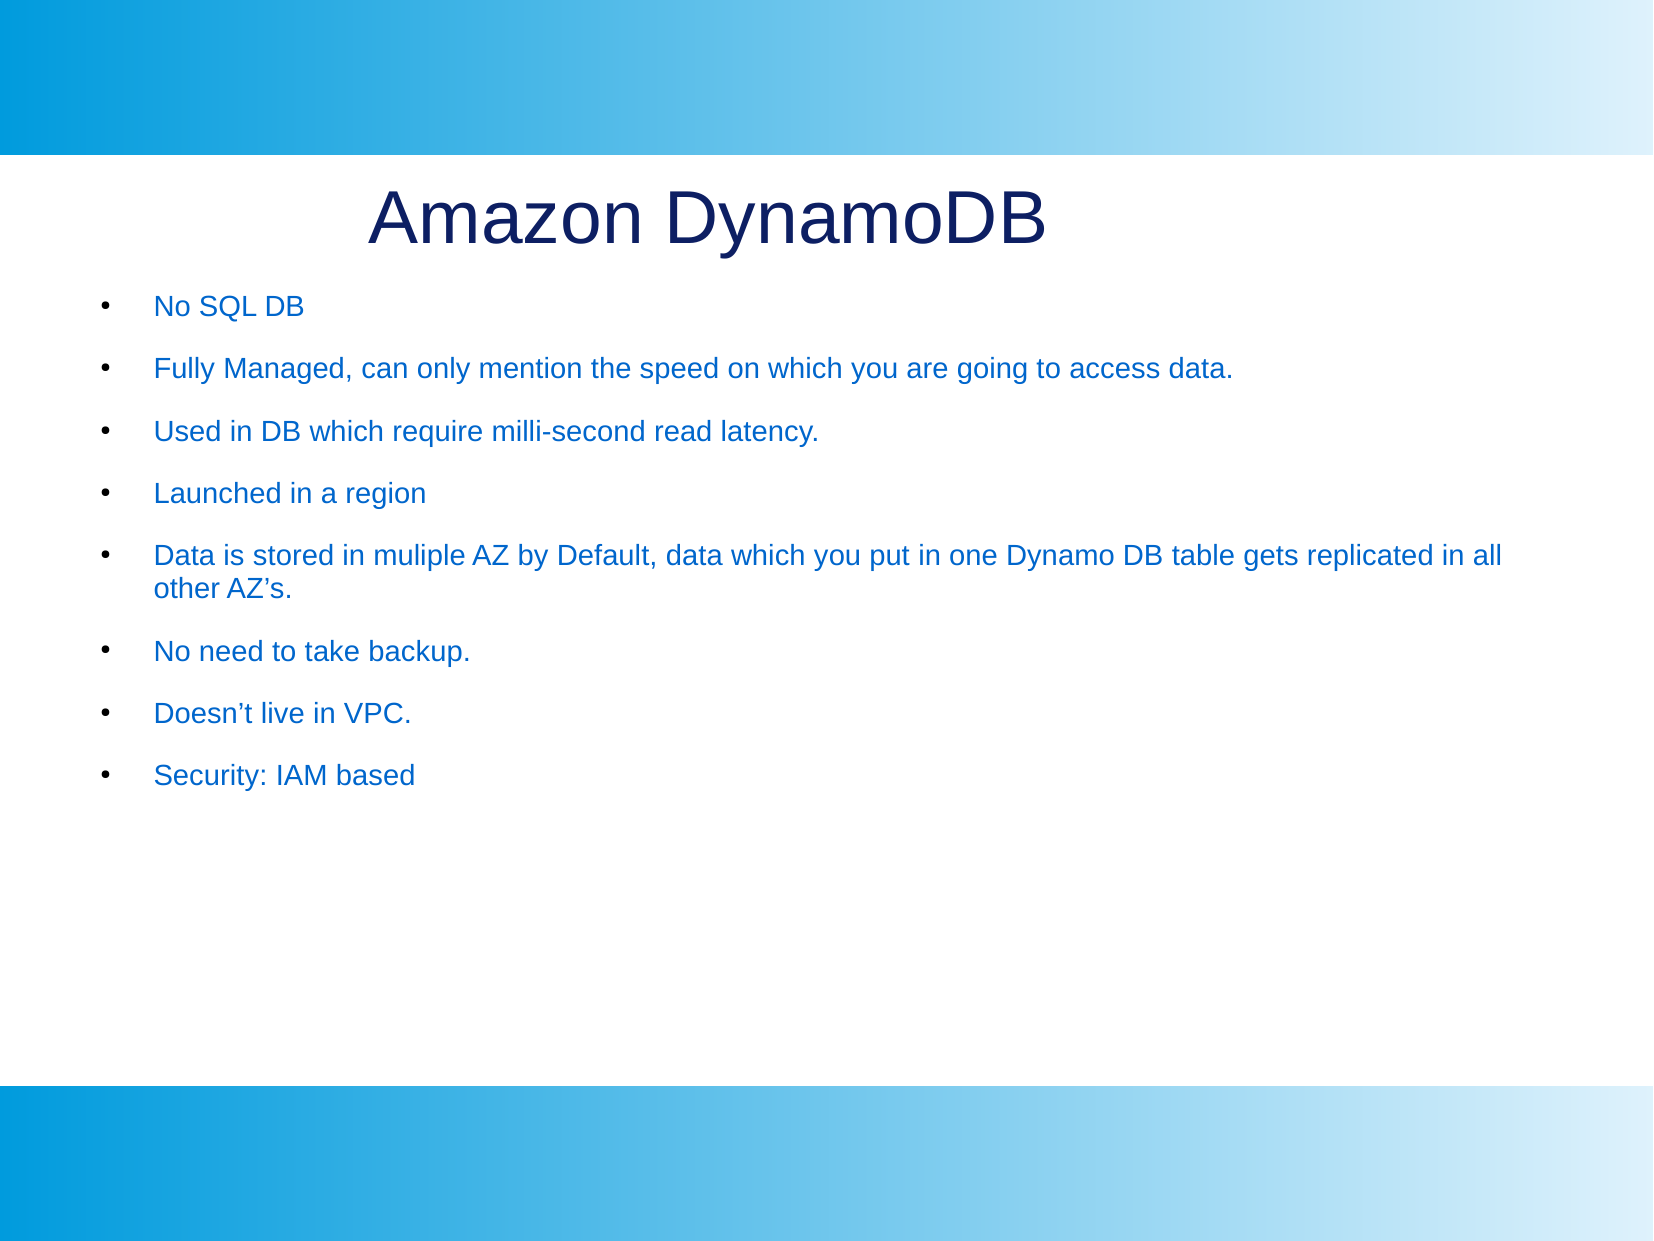

# Amazon DynamoDB
No SQL DB
Fully Managed, can only mention the speed on which you are going to access data.
Used in DB which require milli-second read latency.
Launched in a region
Data is stored in muliple AZ by Default, data which you put in one Dynamo DB table gets replicated in all other AZ’s.
No need to take backup.
Doesn’t live in VPC.
Security: IAM based